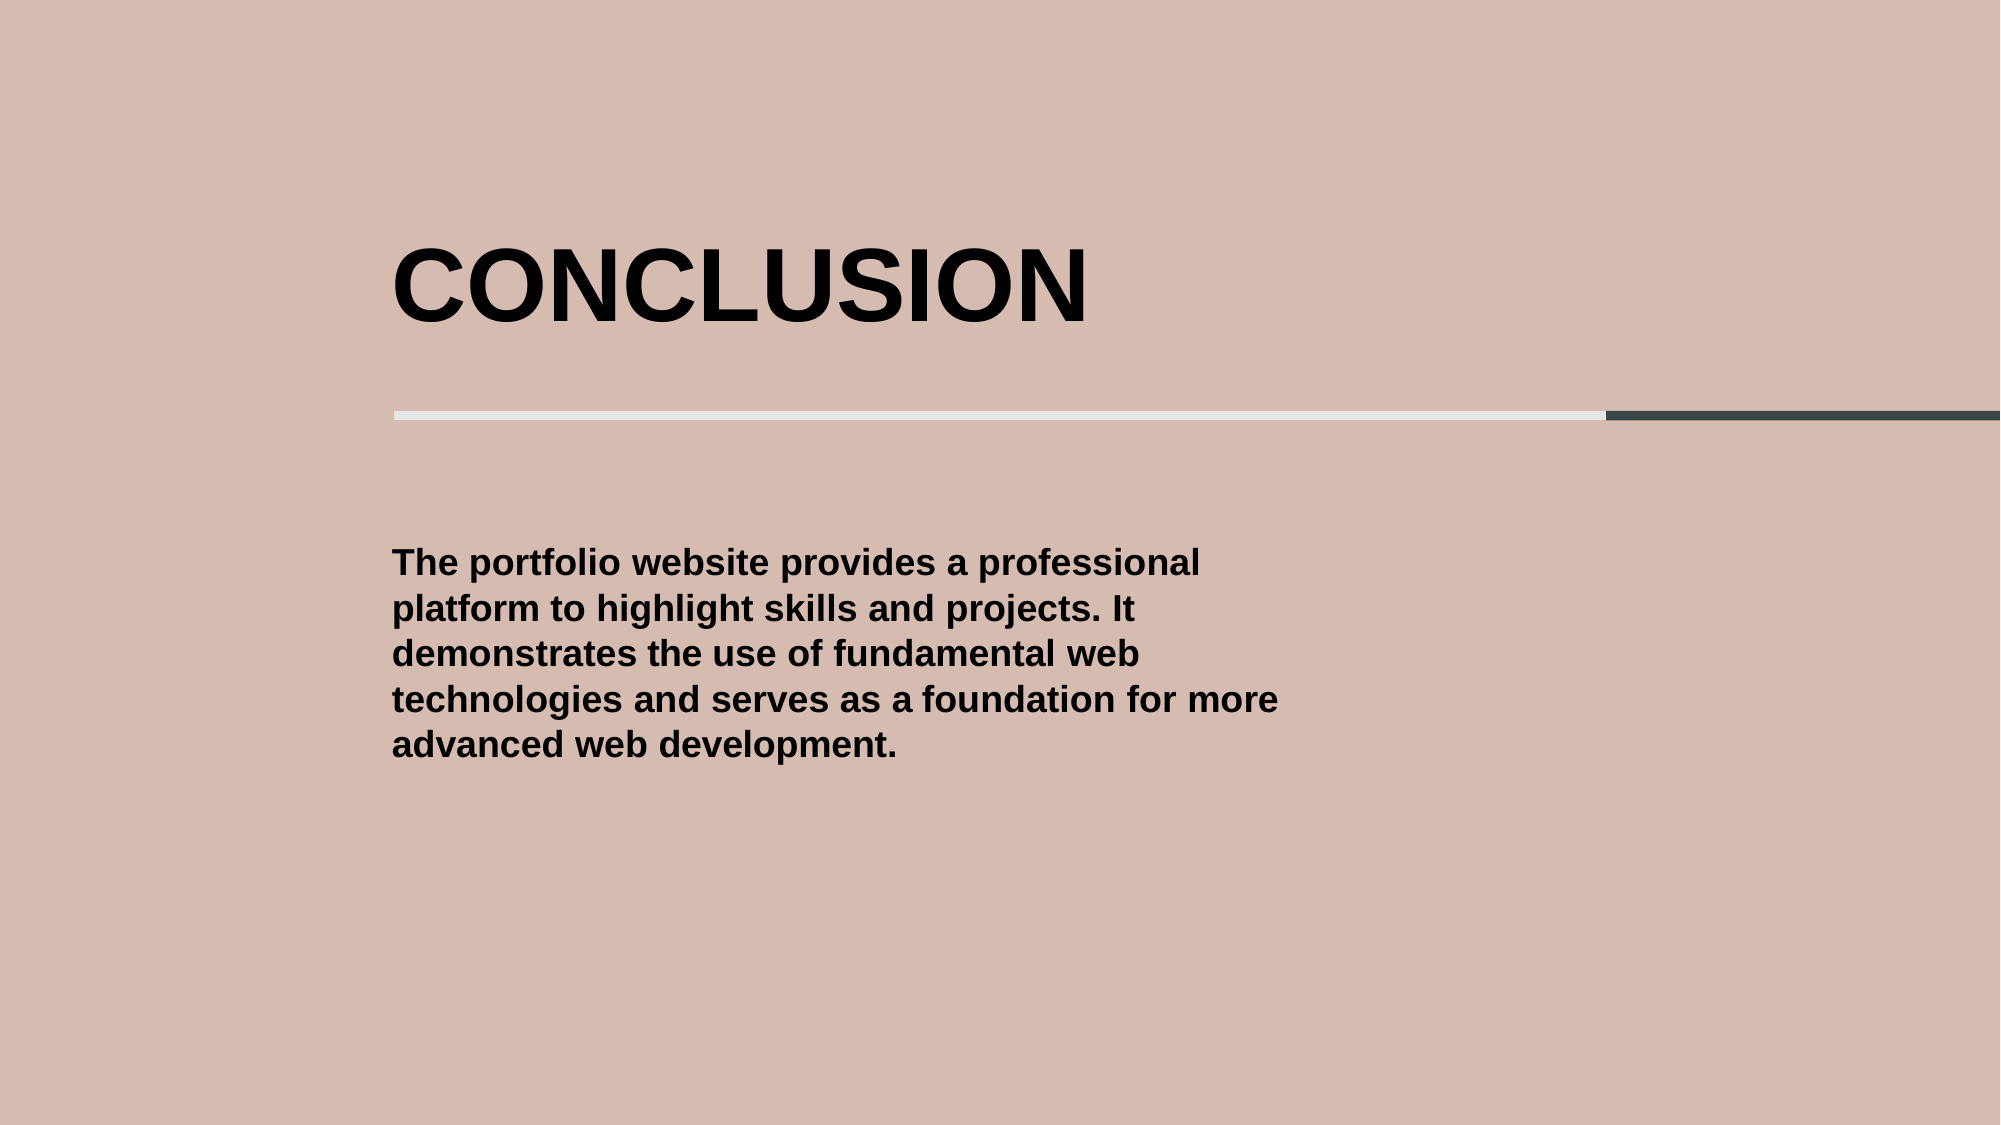

# CONCLUSION
The portfolio website provides a professional platform to highlight skills and projects. It demonstrates the use of fundamental web technologies and serves as a foundation for more advanced web development.